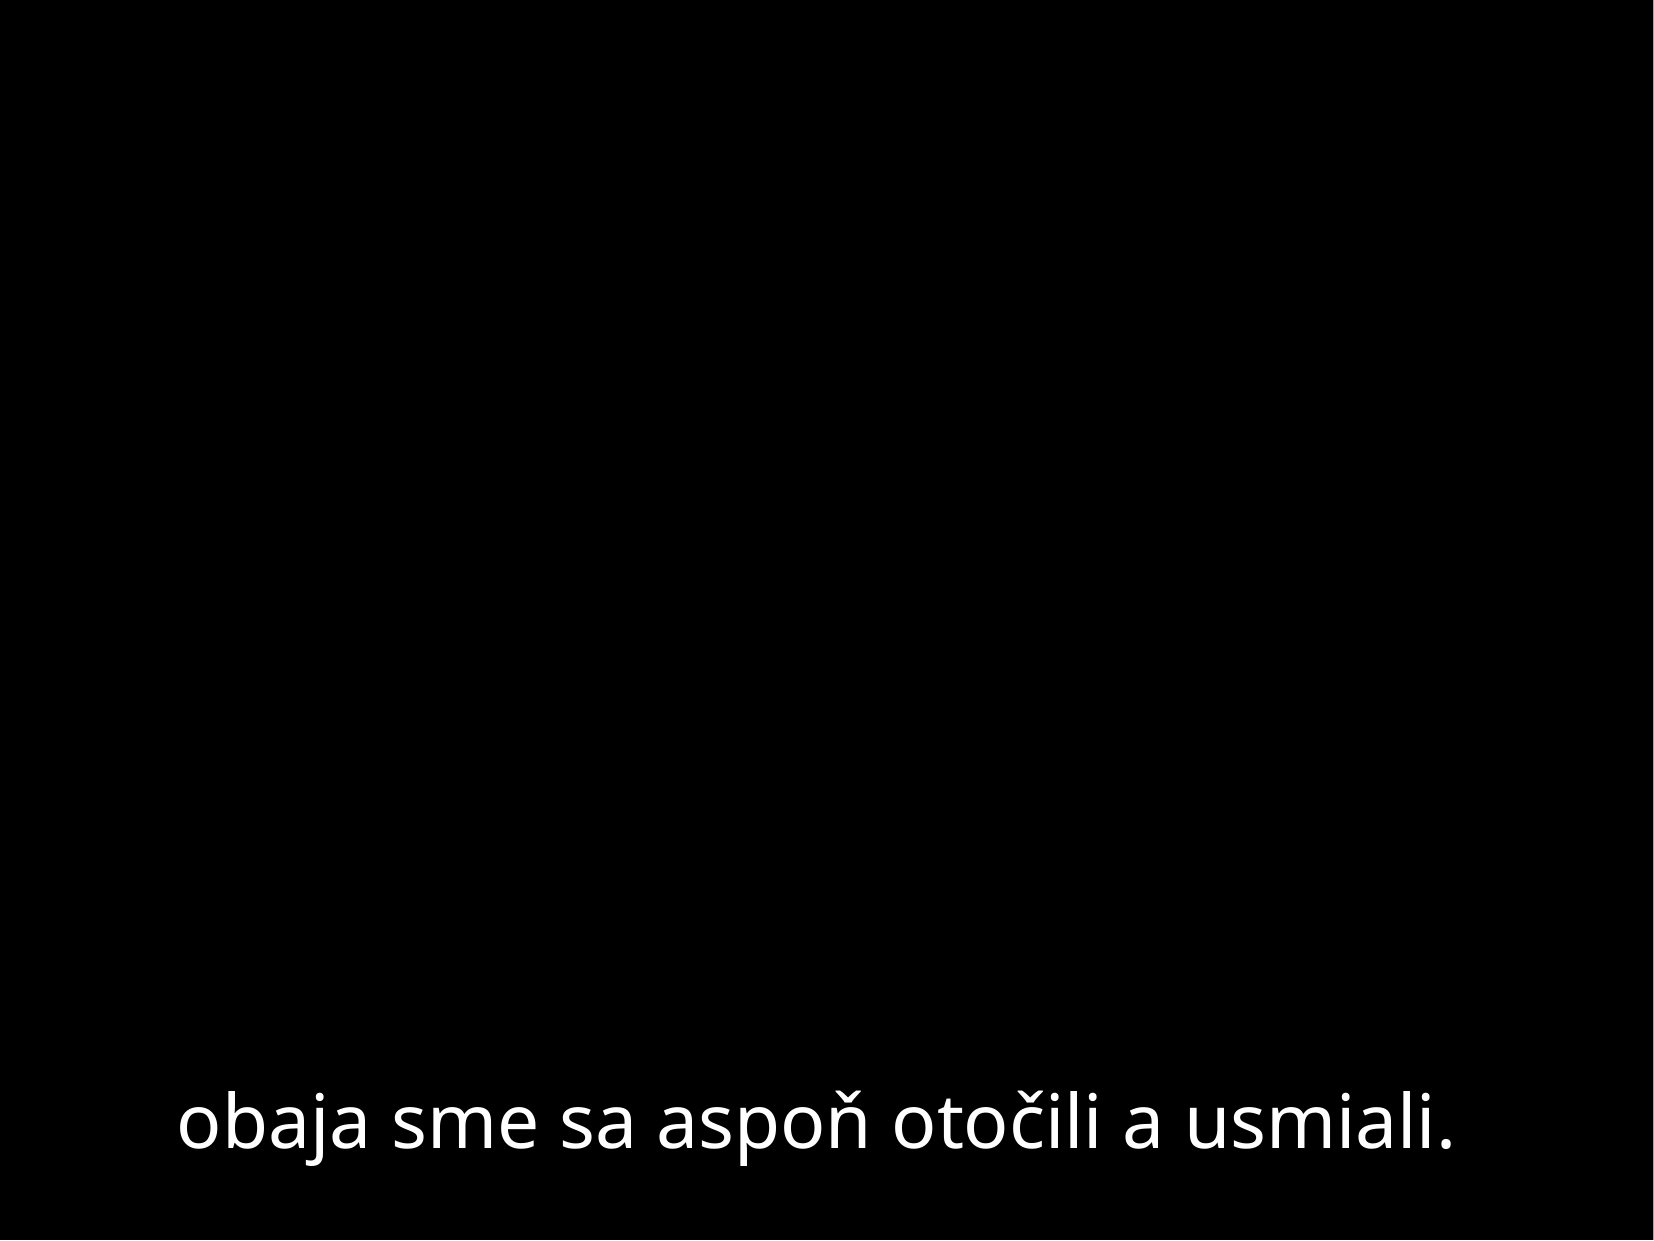

# obaja sme sa aspoň otočili a usmiali.